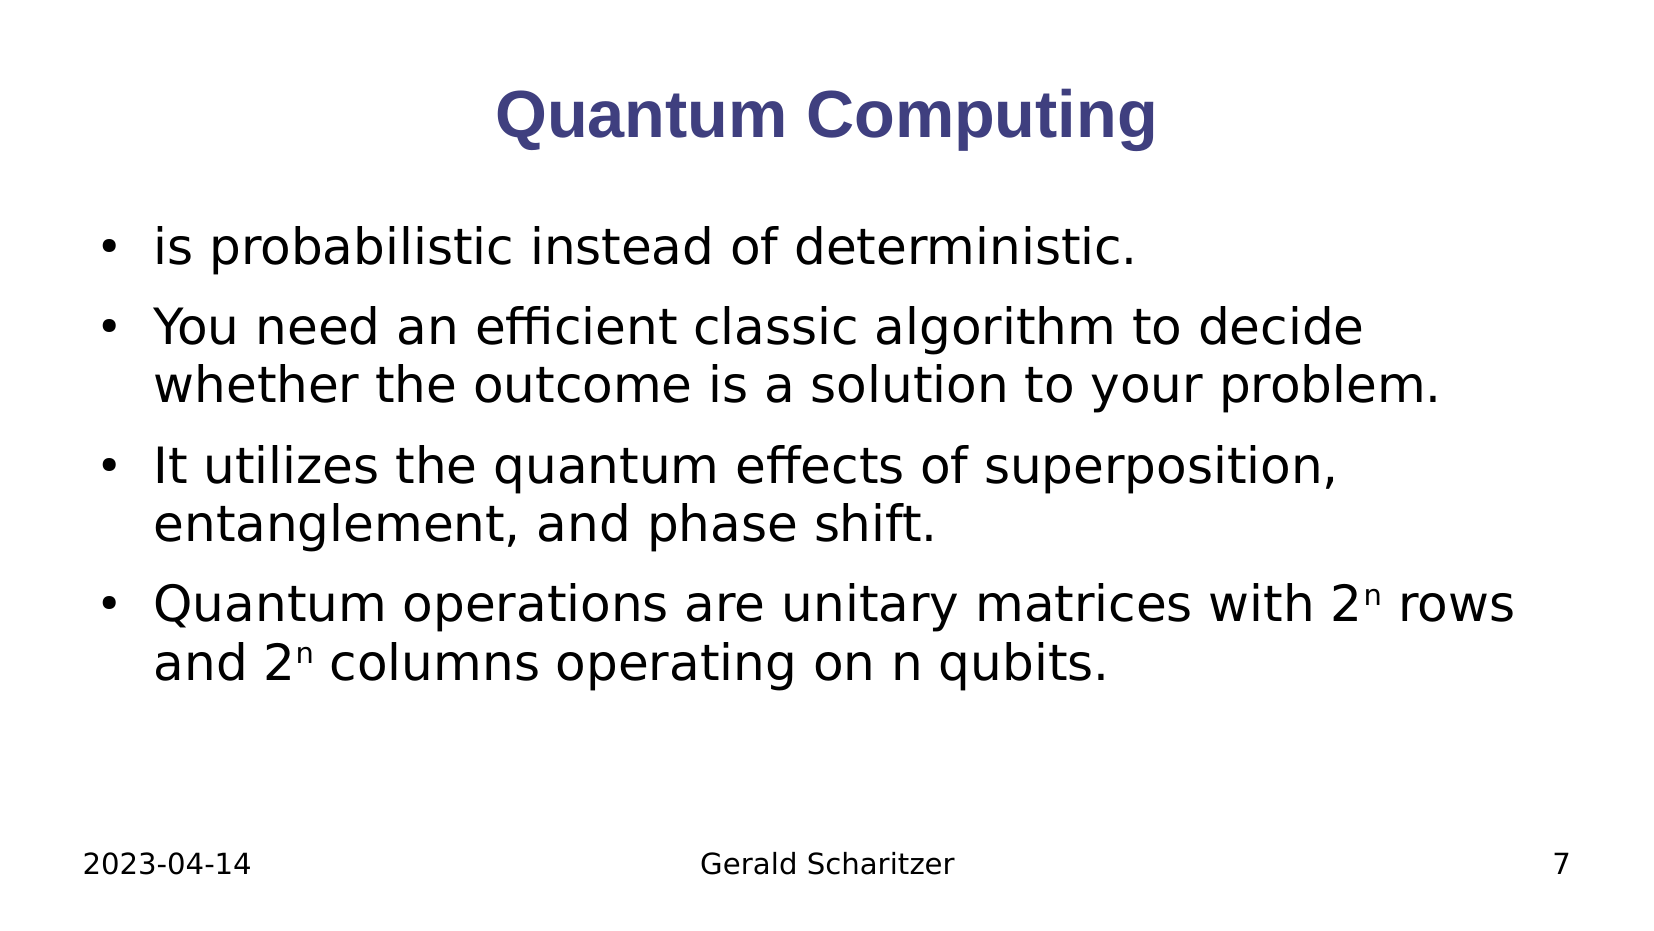

# Quantum Computing
is probabilistic instead of deterministic.
You need an efficient classic algorithm to decide whether the outcome is a solution to your problem.
It utilizes the quantum effects of superposition, entanglement, and phase shift.
Quantum operations are unitary matrices with 2n rows and 2n columns operating on n qubits.
2023-04-14
Gerald Scharitzer
7